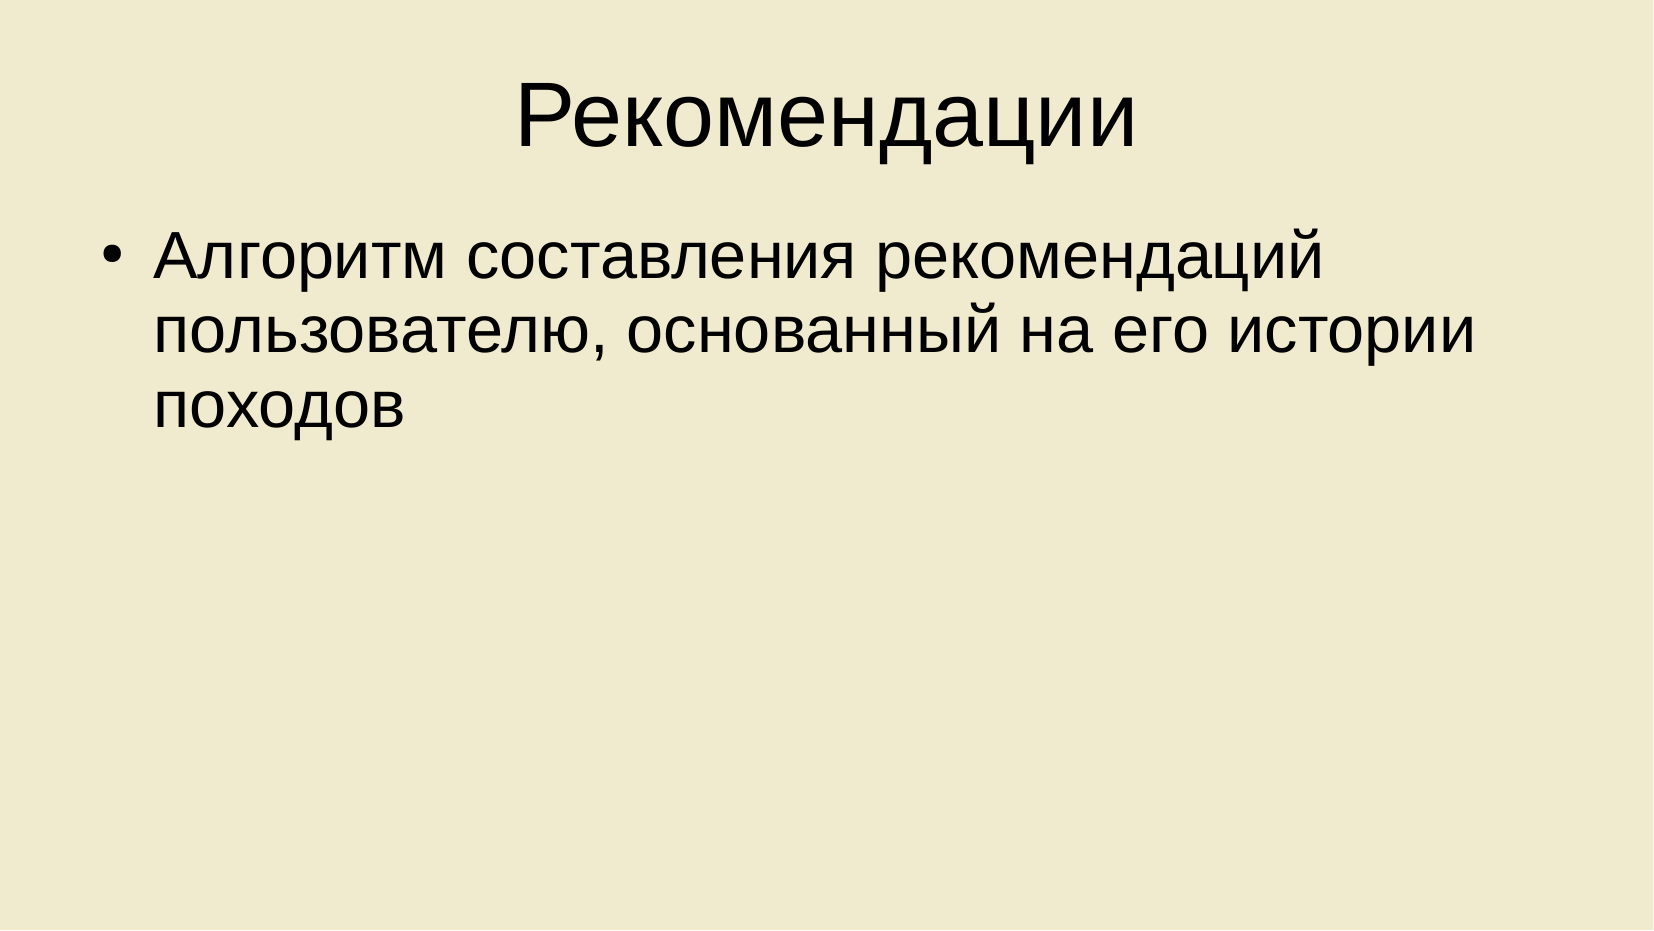

# Рекомендации
Алгоритм составления рекомендаций пользователю, основанный на его истории походов